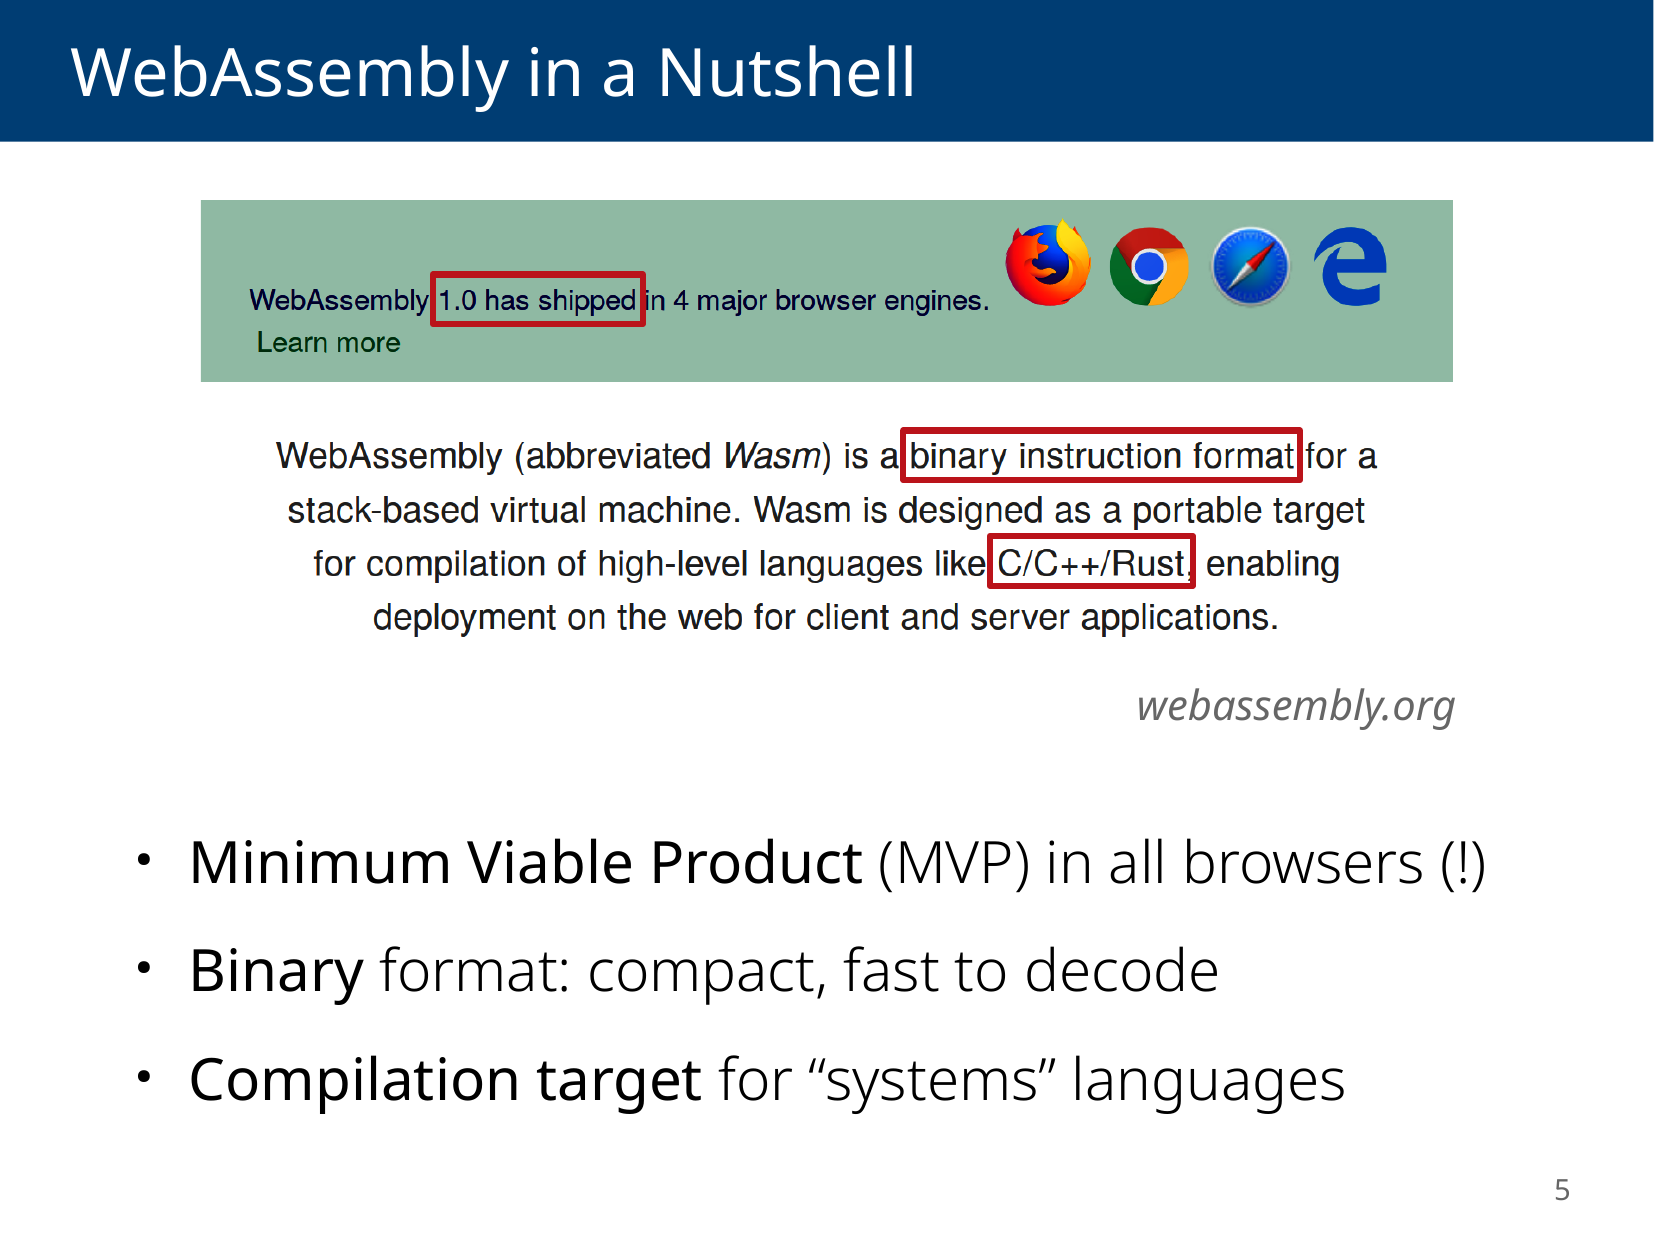

# WebAssembly in a Nutshell
webassembly.org
Minimum Viable Product (MVP) in all browsers (!)
Binary format: compact, fast to decode
Compilation target for “systems” languages
5